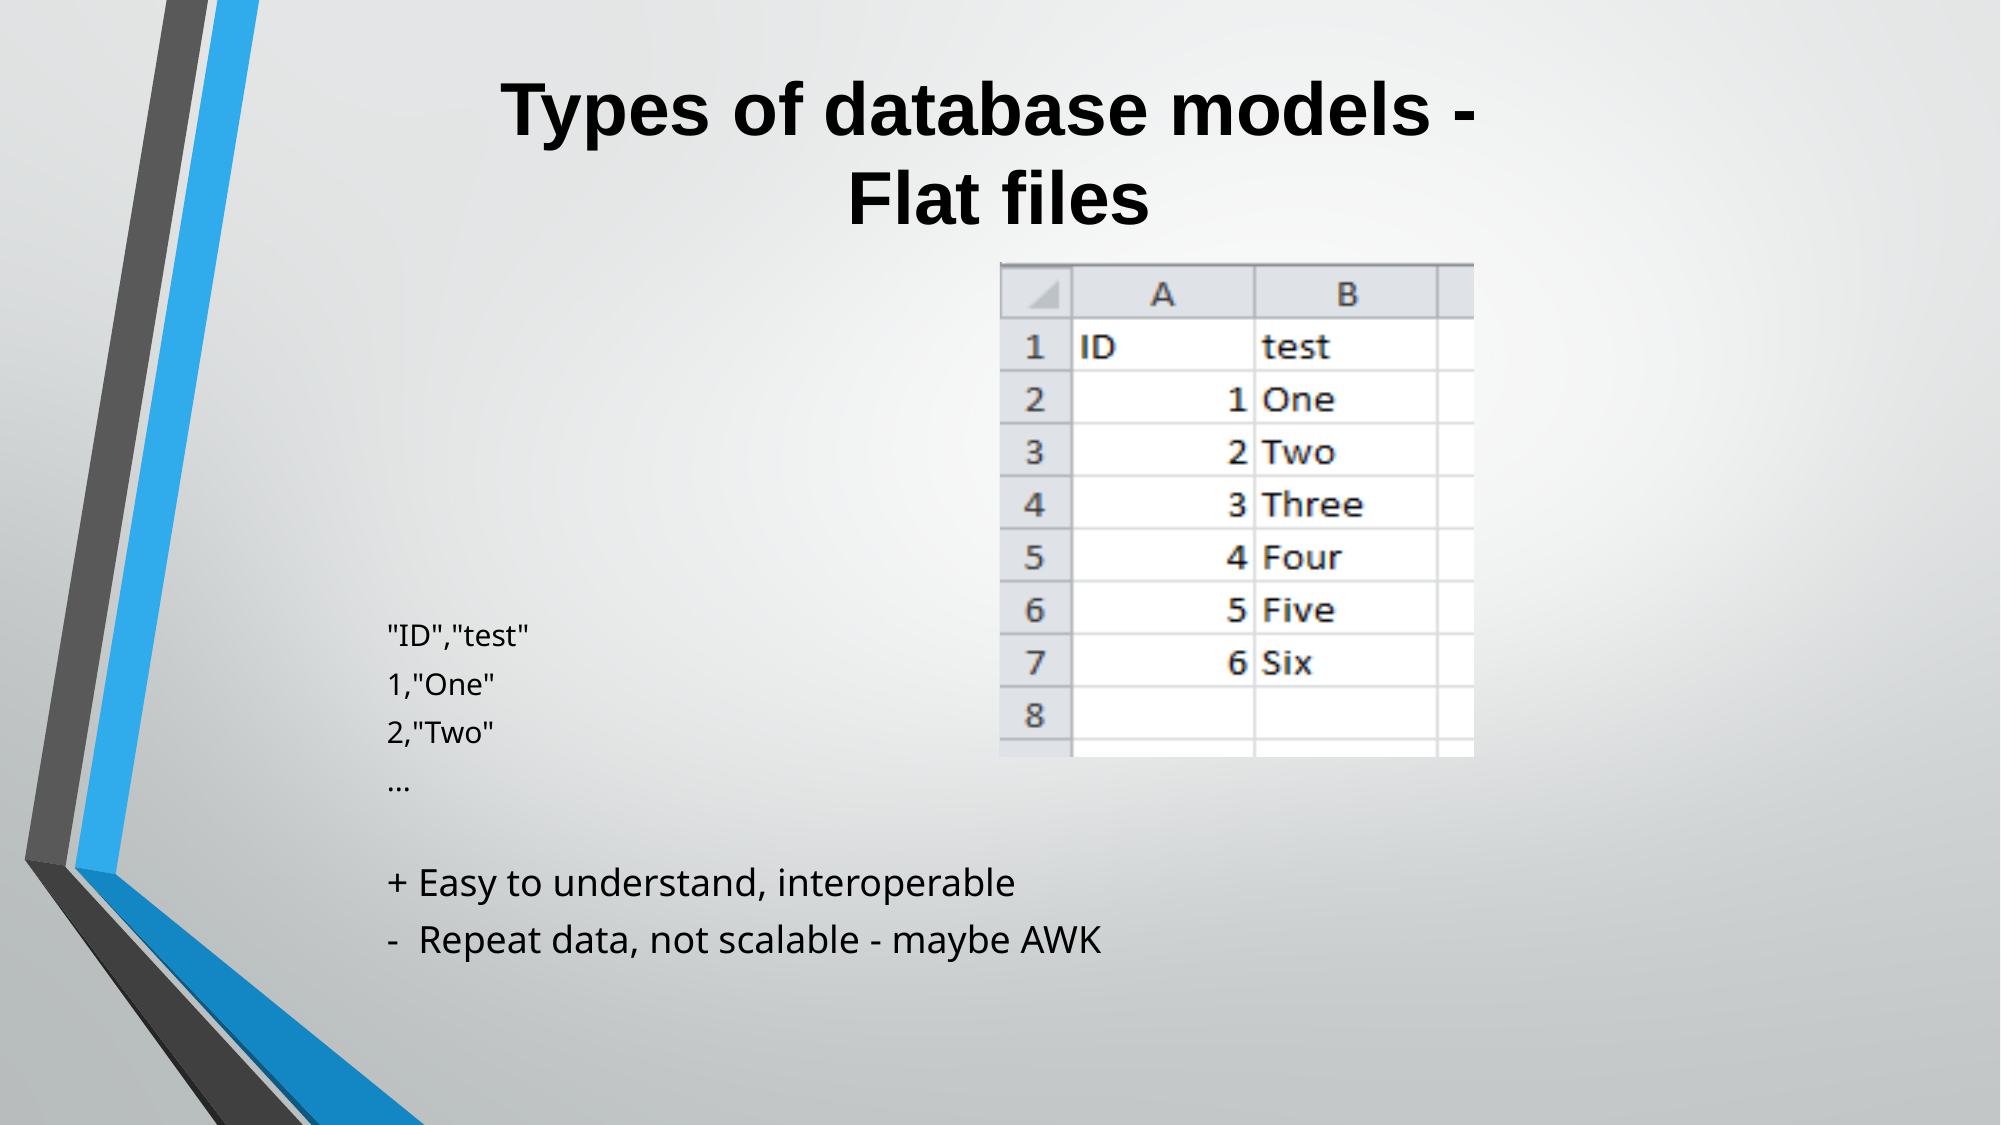

# Types of database models - Flat files
"ID","test"
1,"One"
2,"Two"
...
+ Easy to understand, interoperable
- Repeat data, not scalable - maybe AWK